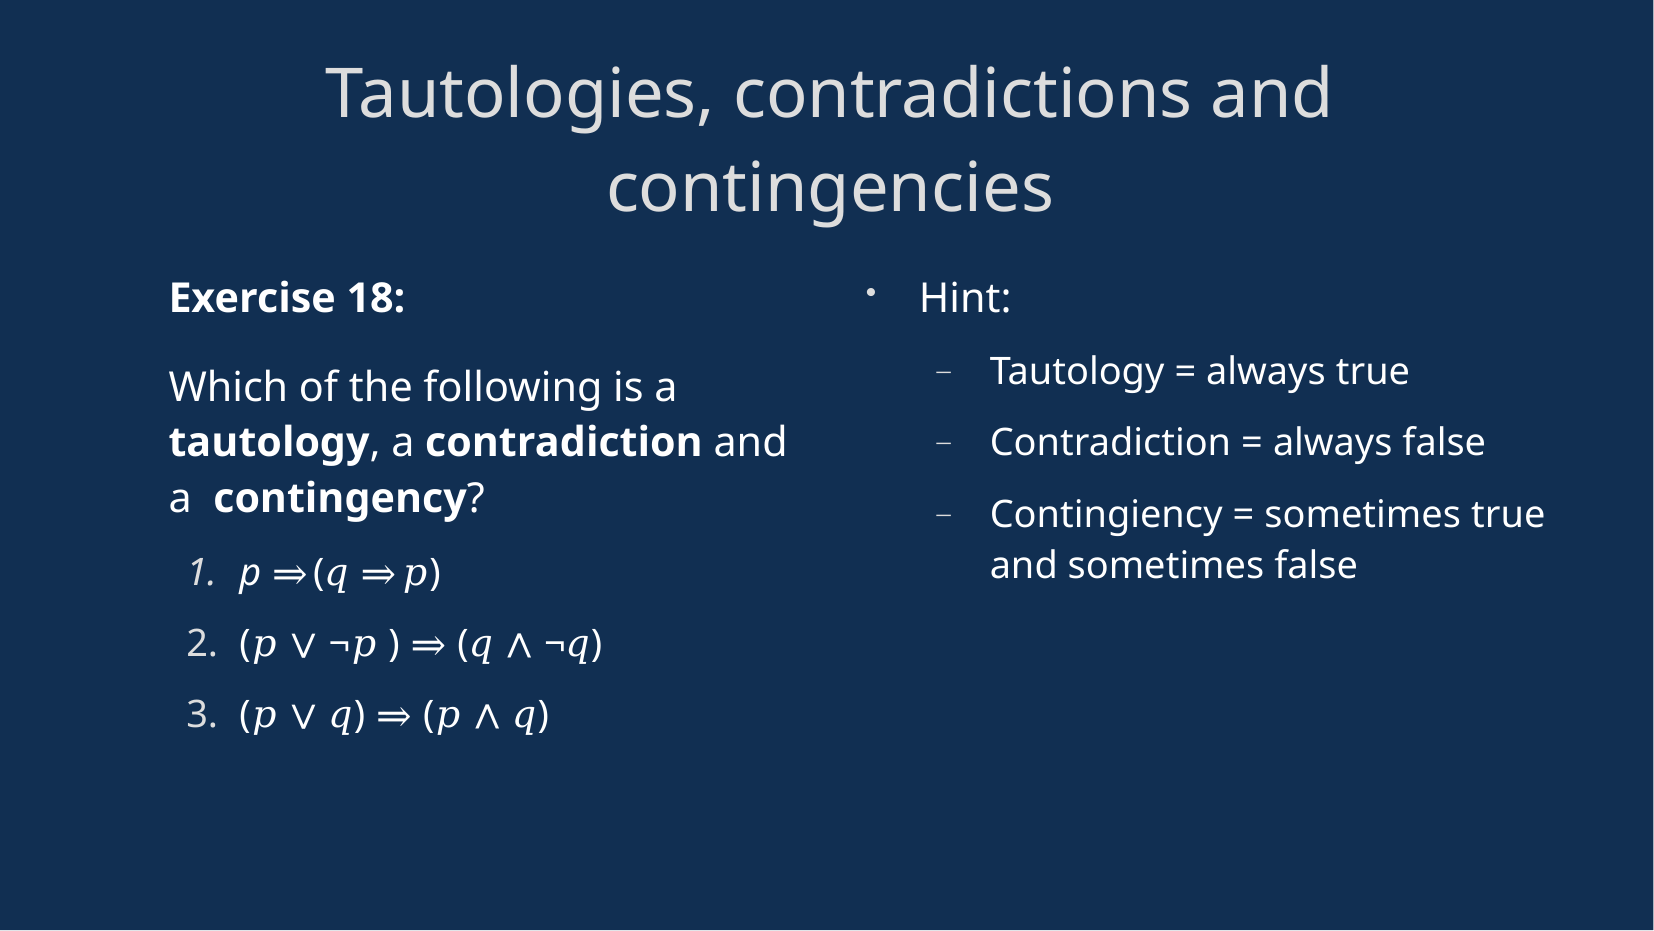

# Tautologies, contradictions and contingencies
Exercise 18:
Which of the following is a tautology, a contradiction and a contingency?
p ⇒ (𝑞 ⇒ 𝑝)
(𝑝 ∨ ¬𝑝 ) ⇒ (𝑞 ∧ ¬𝑞)
(𝑝 ∨ 𝑞) ⇒ (𝑝 ∧ 𝑞)
Hint:
Tautology = always true
Contradiction = always false
Contingiency = sometimes true and sometimes false